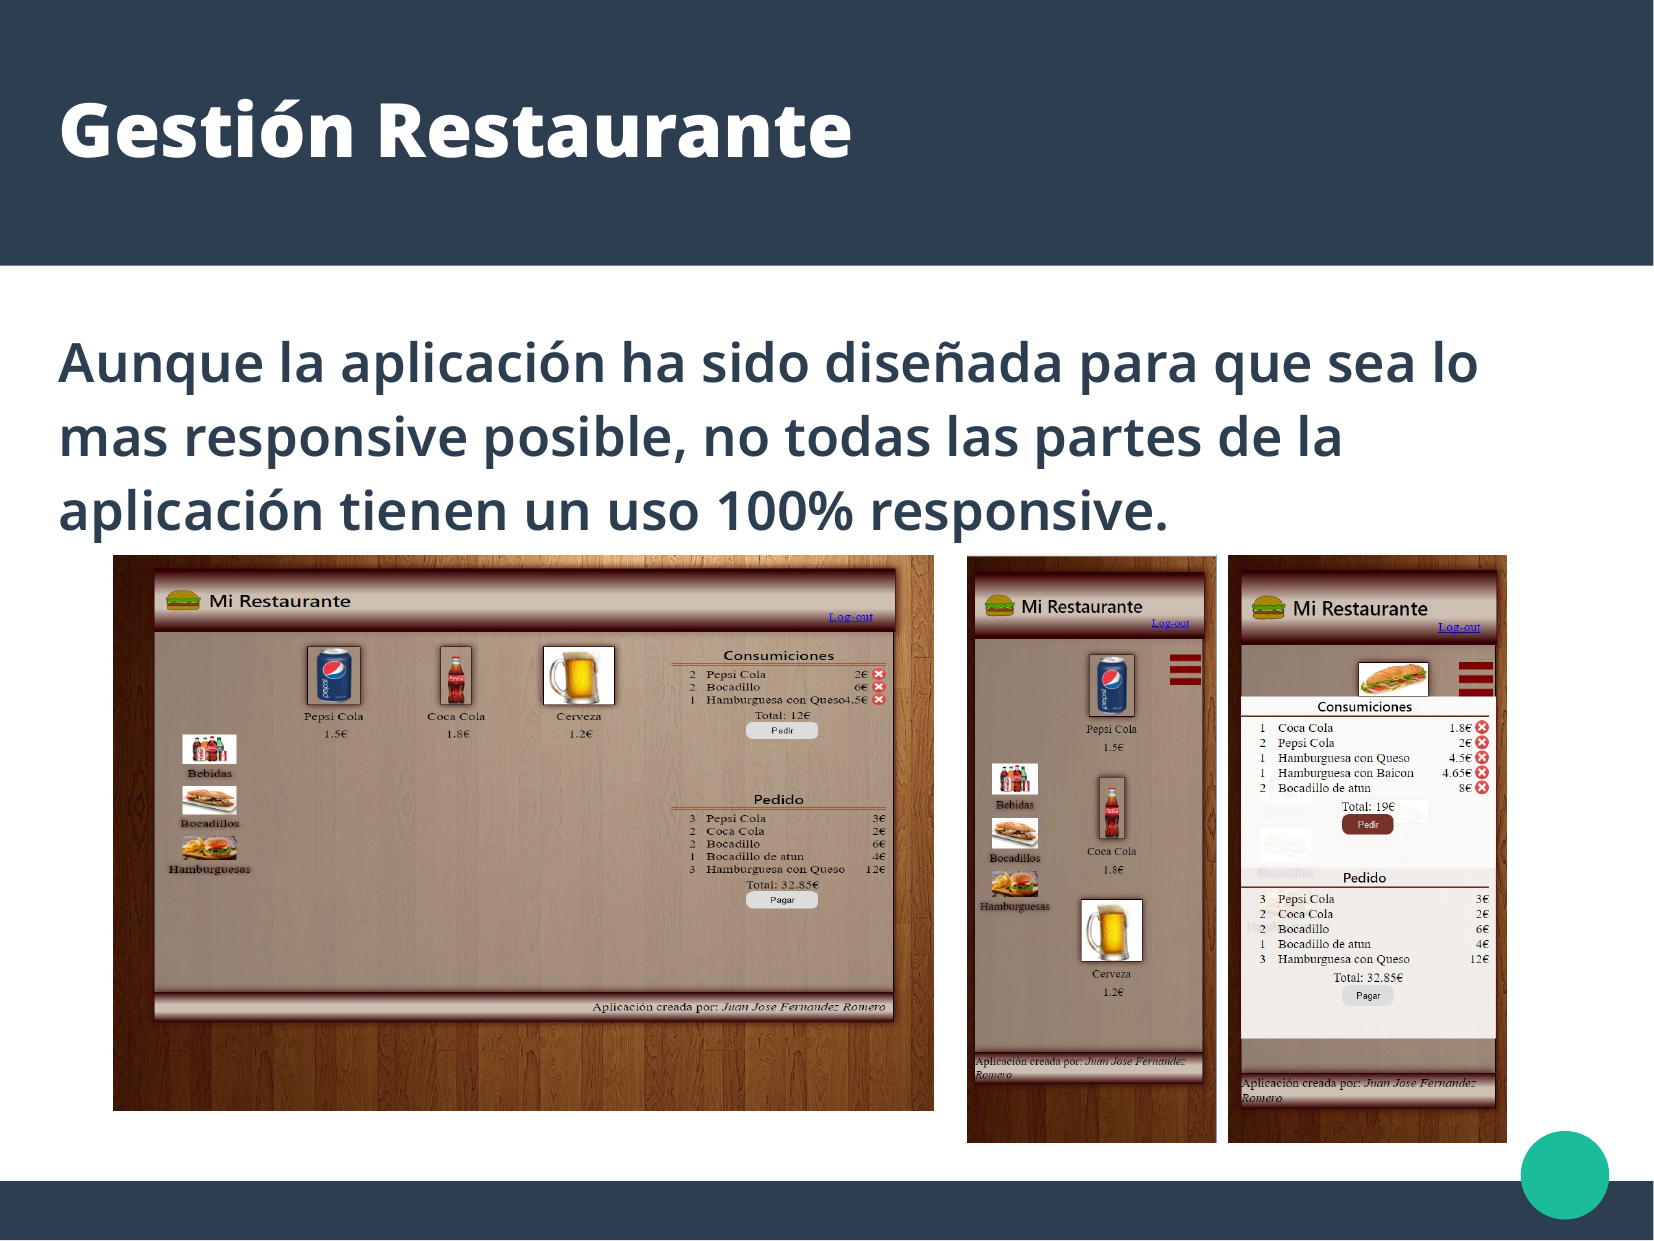

# Gestión Restaurante
Aunque la aplicación ha sido diseñada para que sea lo mas responsive posible, no todas las partes de la aplicación tienen un uso 100% responsive.